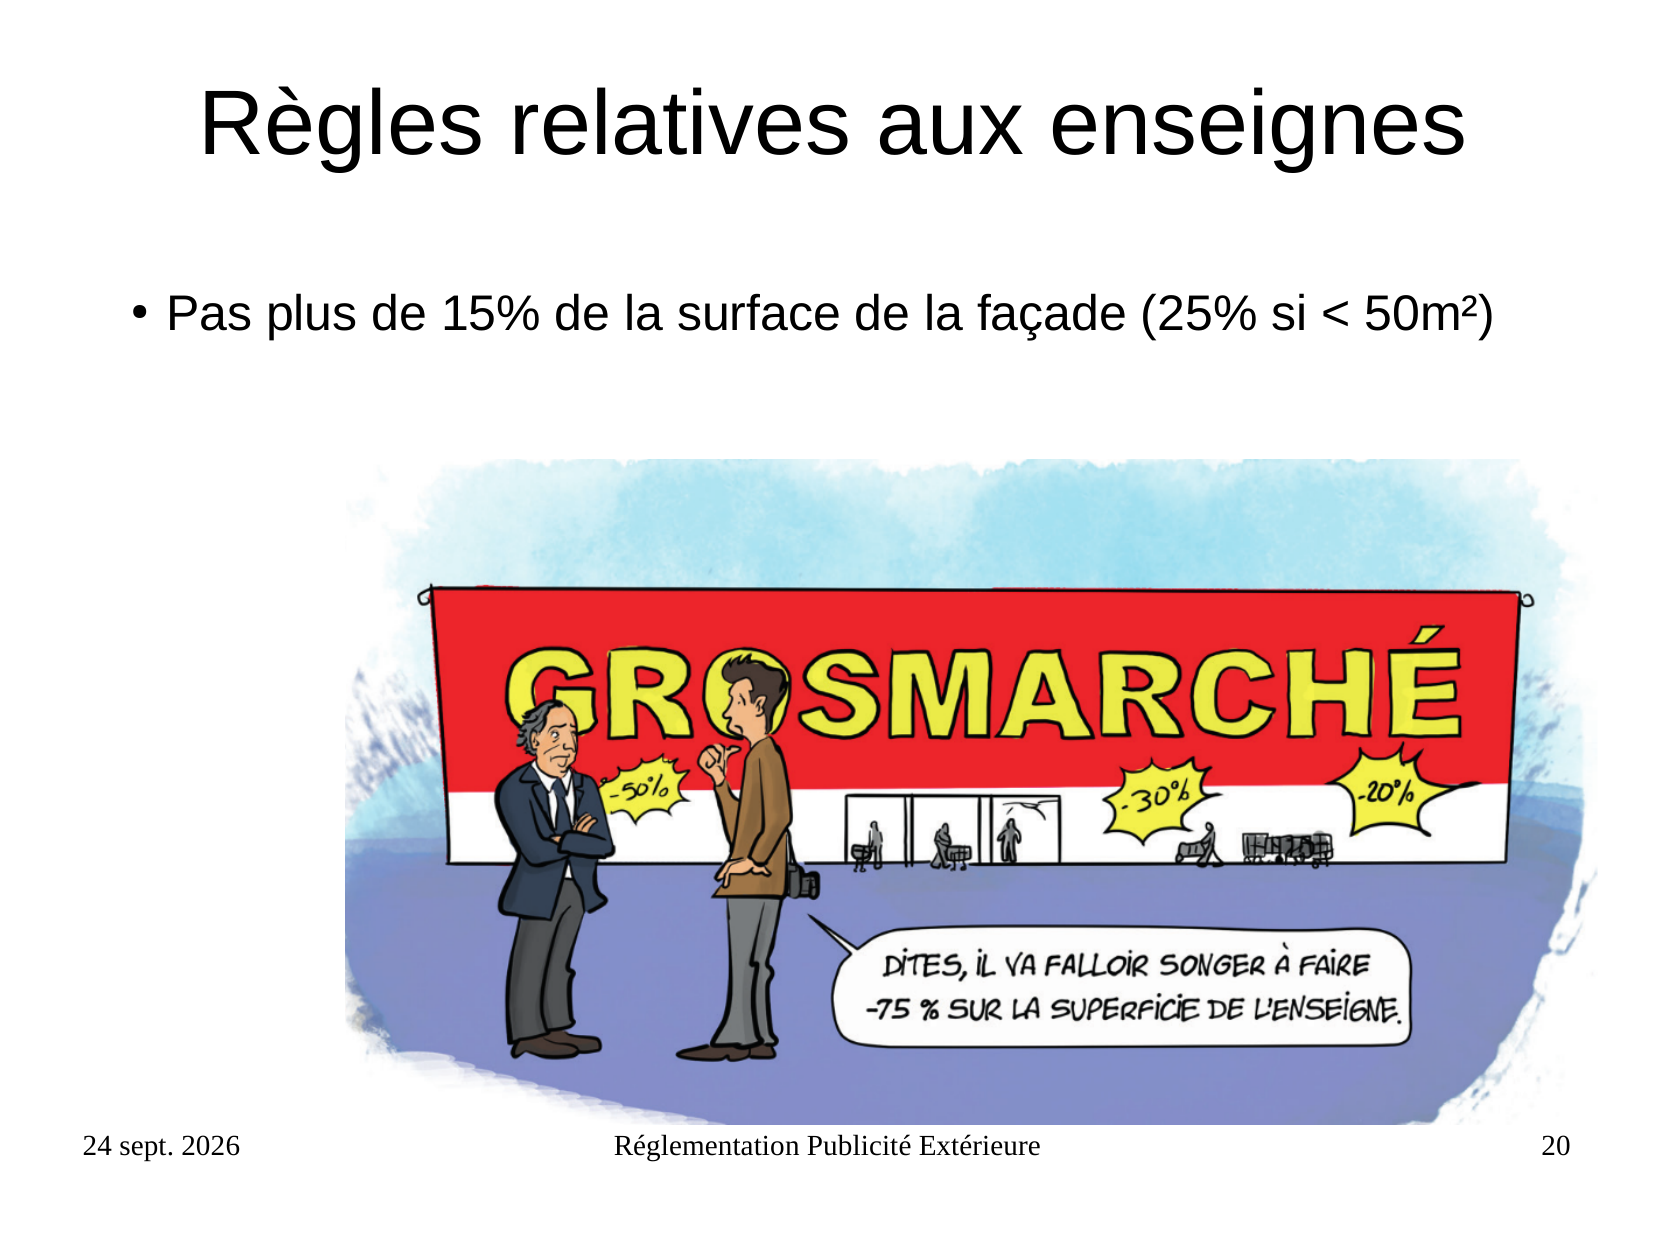

# Règles relatives aux enseignes
Pas plus de 15% de la surface de la façade (25% si < 50m²)
Réglementation Publicité Extérieure
20